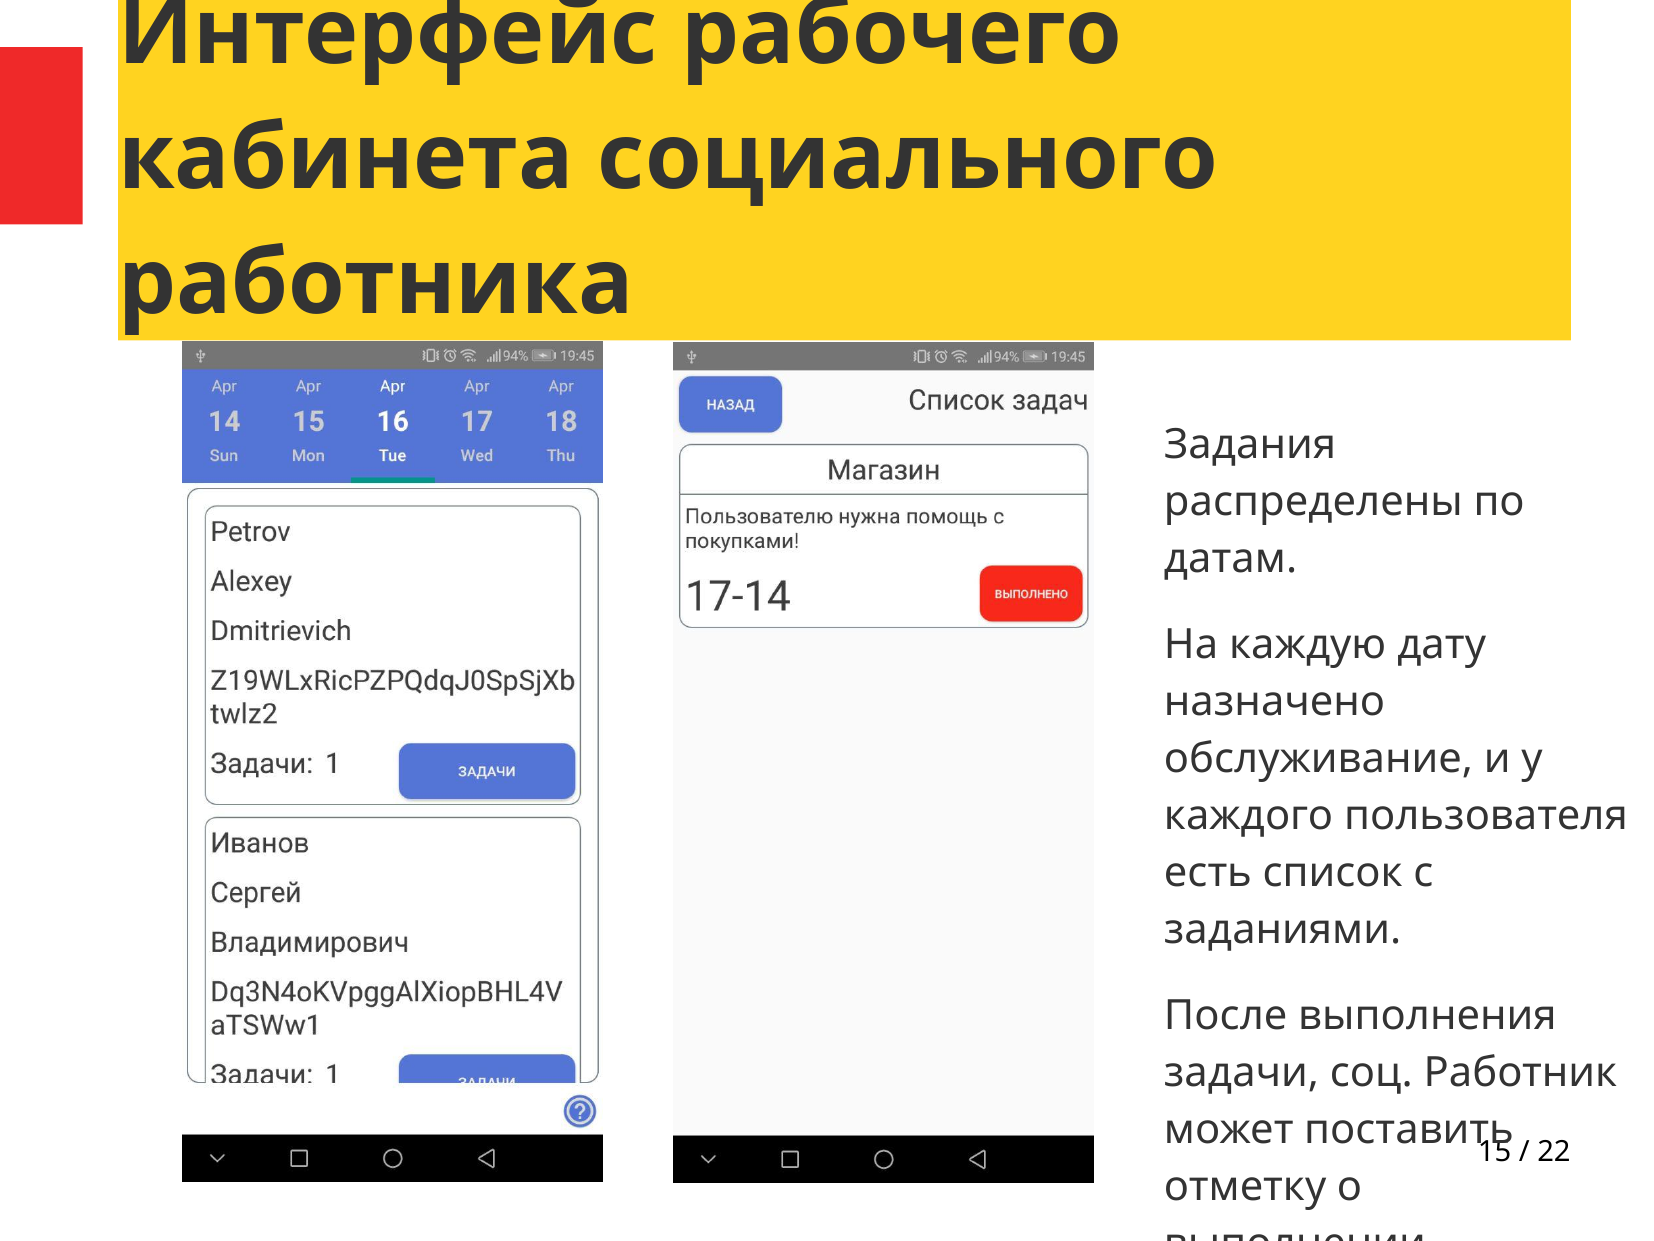

# Интерфейс рабочего кабинета социального работника
Задания распределены по датам.
На каждую дату назначено обслуживание, и у каждого пользователя есть список с заданиями.
После выполнения задачи, соц. Работник может поставить отметку о выполнении.
15